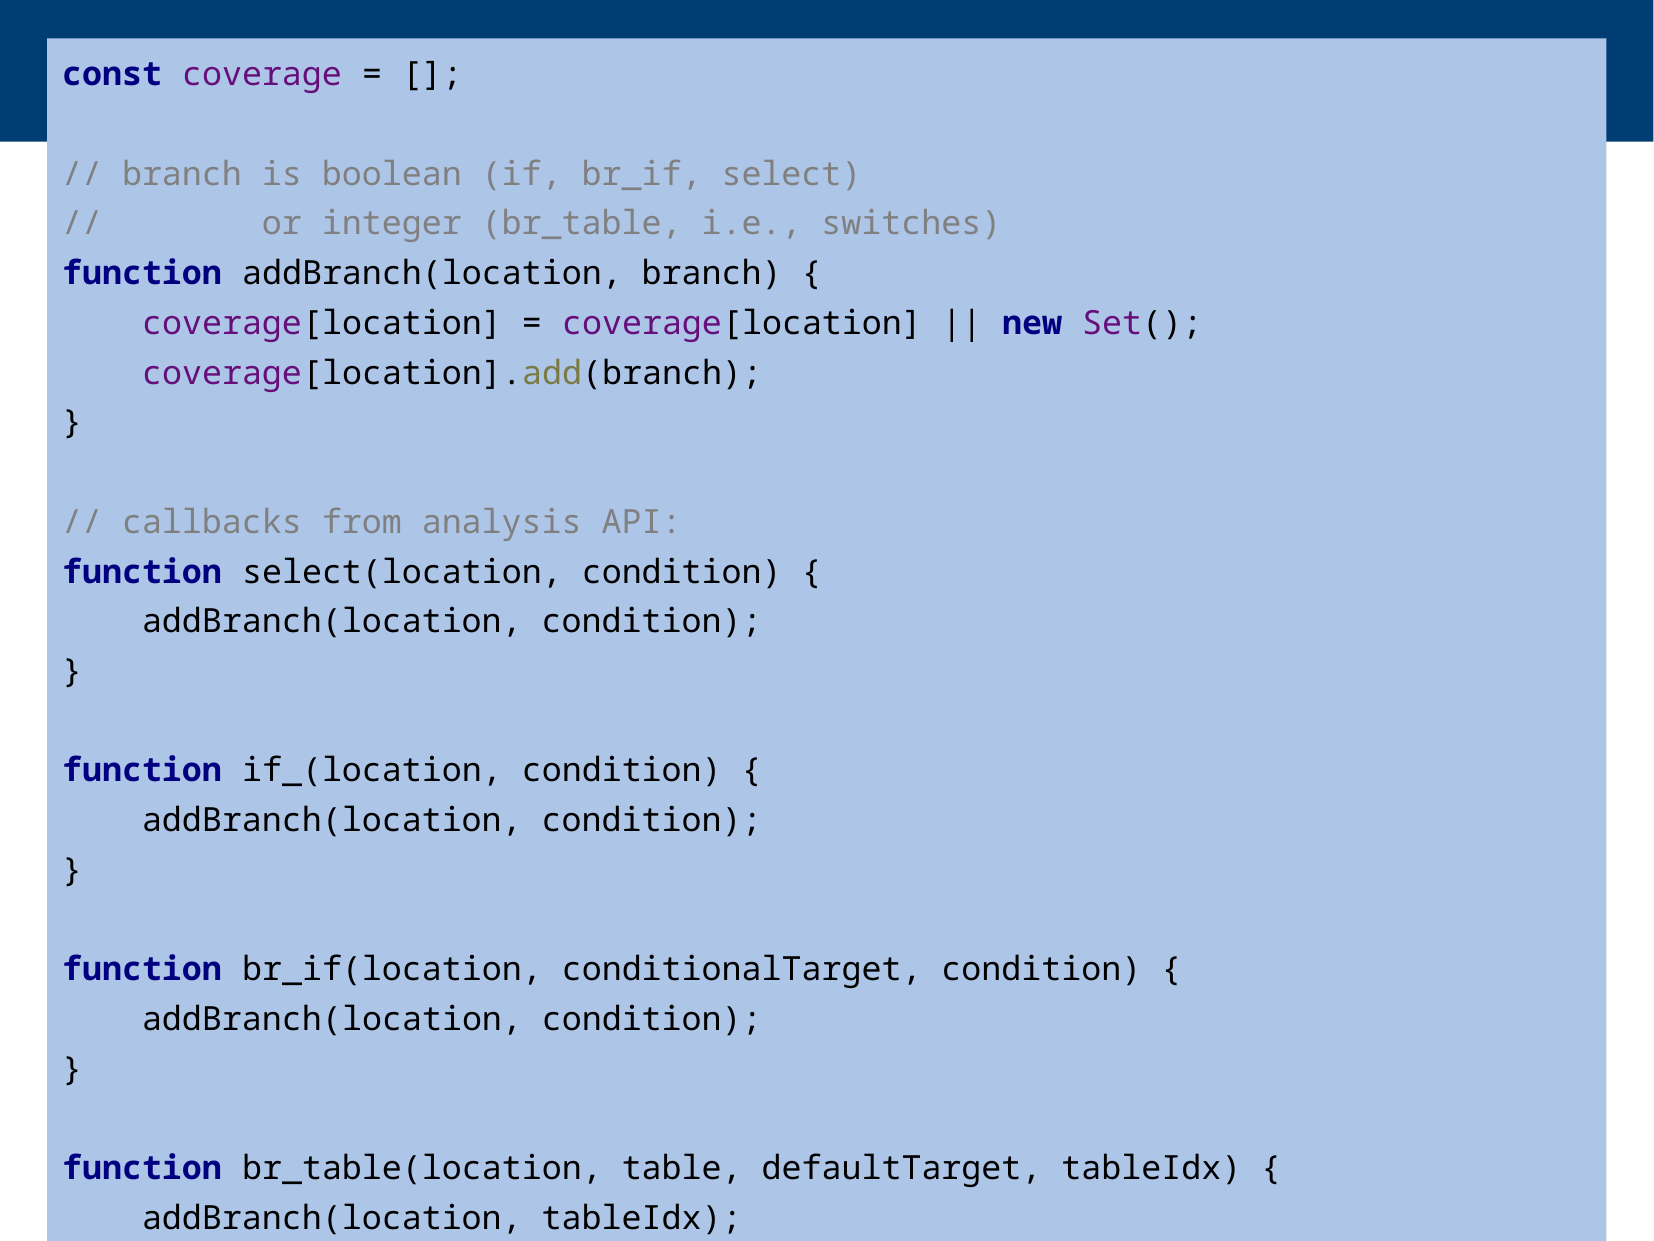

# Branch Coverage
const coverage = [];
// branch is boolean (if, br_if, select)
// or integer (br_table, i.e., switches)
function addBranch(location, branch) {
 coverage[location] = coverage[location] || new Set();
 coverage[location].add(branch);
}
// callbacks from analysis API:
function select(location, condition) {
 addBranch(location, condition);
}
function if_(location, condition) {
 addBranch(location, condition);
}
function br_if(location, conditionalTarget, condition) {
 addBranch(location, condition);
}
function br_table(location, table, defaultTarget, tableIdx) {
 addBranch(location, tableIdx);
}
23